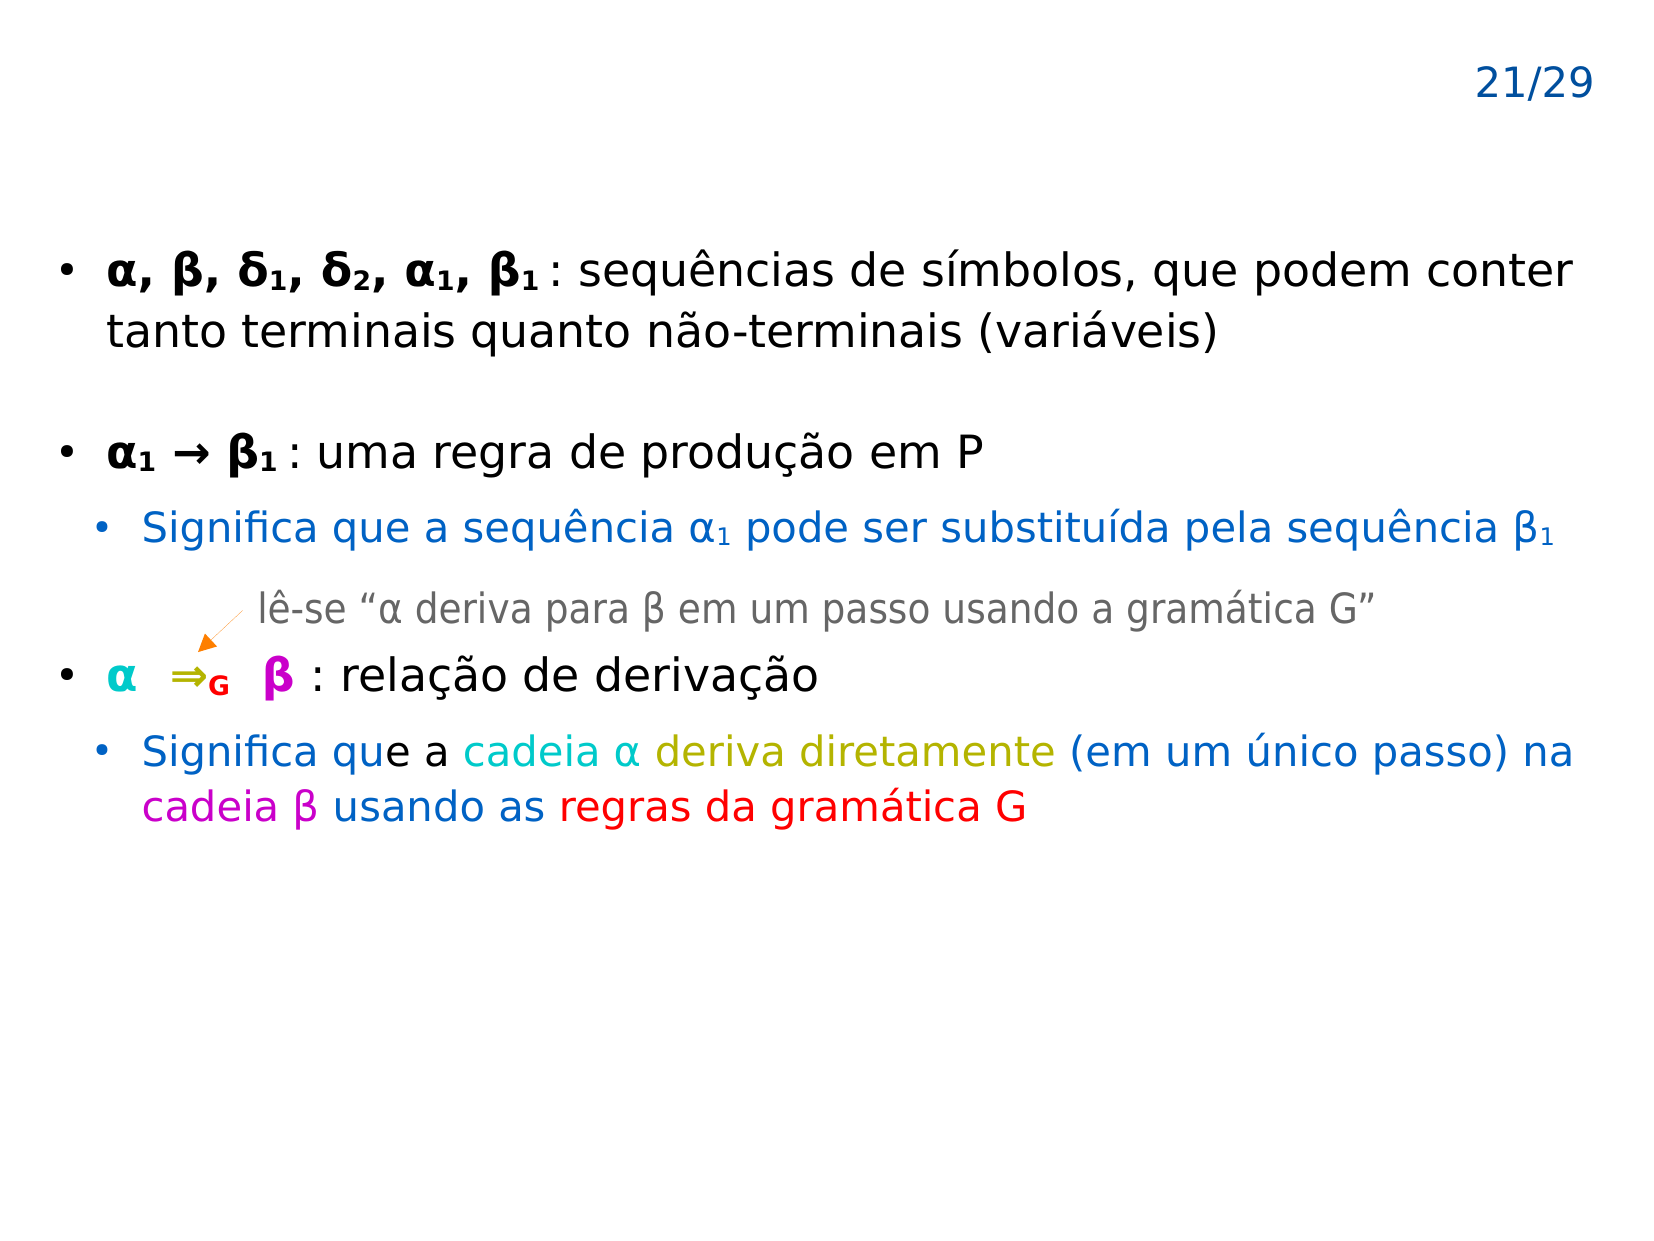

#
21
α, β, δ1, δ2, α1, β1 : sequências de símbolos, que podem conter tanto terminais quanto não-terminais (variáveis)
α1 → β1 : uma regra de produção em P
Significa que a sequência α1 pode ser substituída pela sequência β1
α ⇒G β : relação de derivação
Significa que a cadeia α deriva diretamente (em um único passo) na cadeia β usando as regras da gramática G
lê-se “α deriva para β em um passo usando a gramática G”